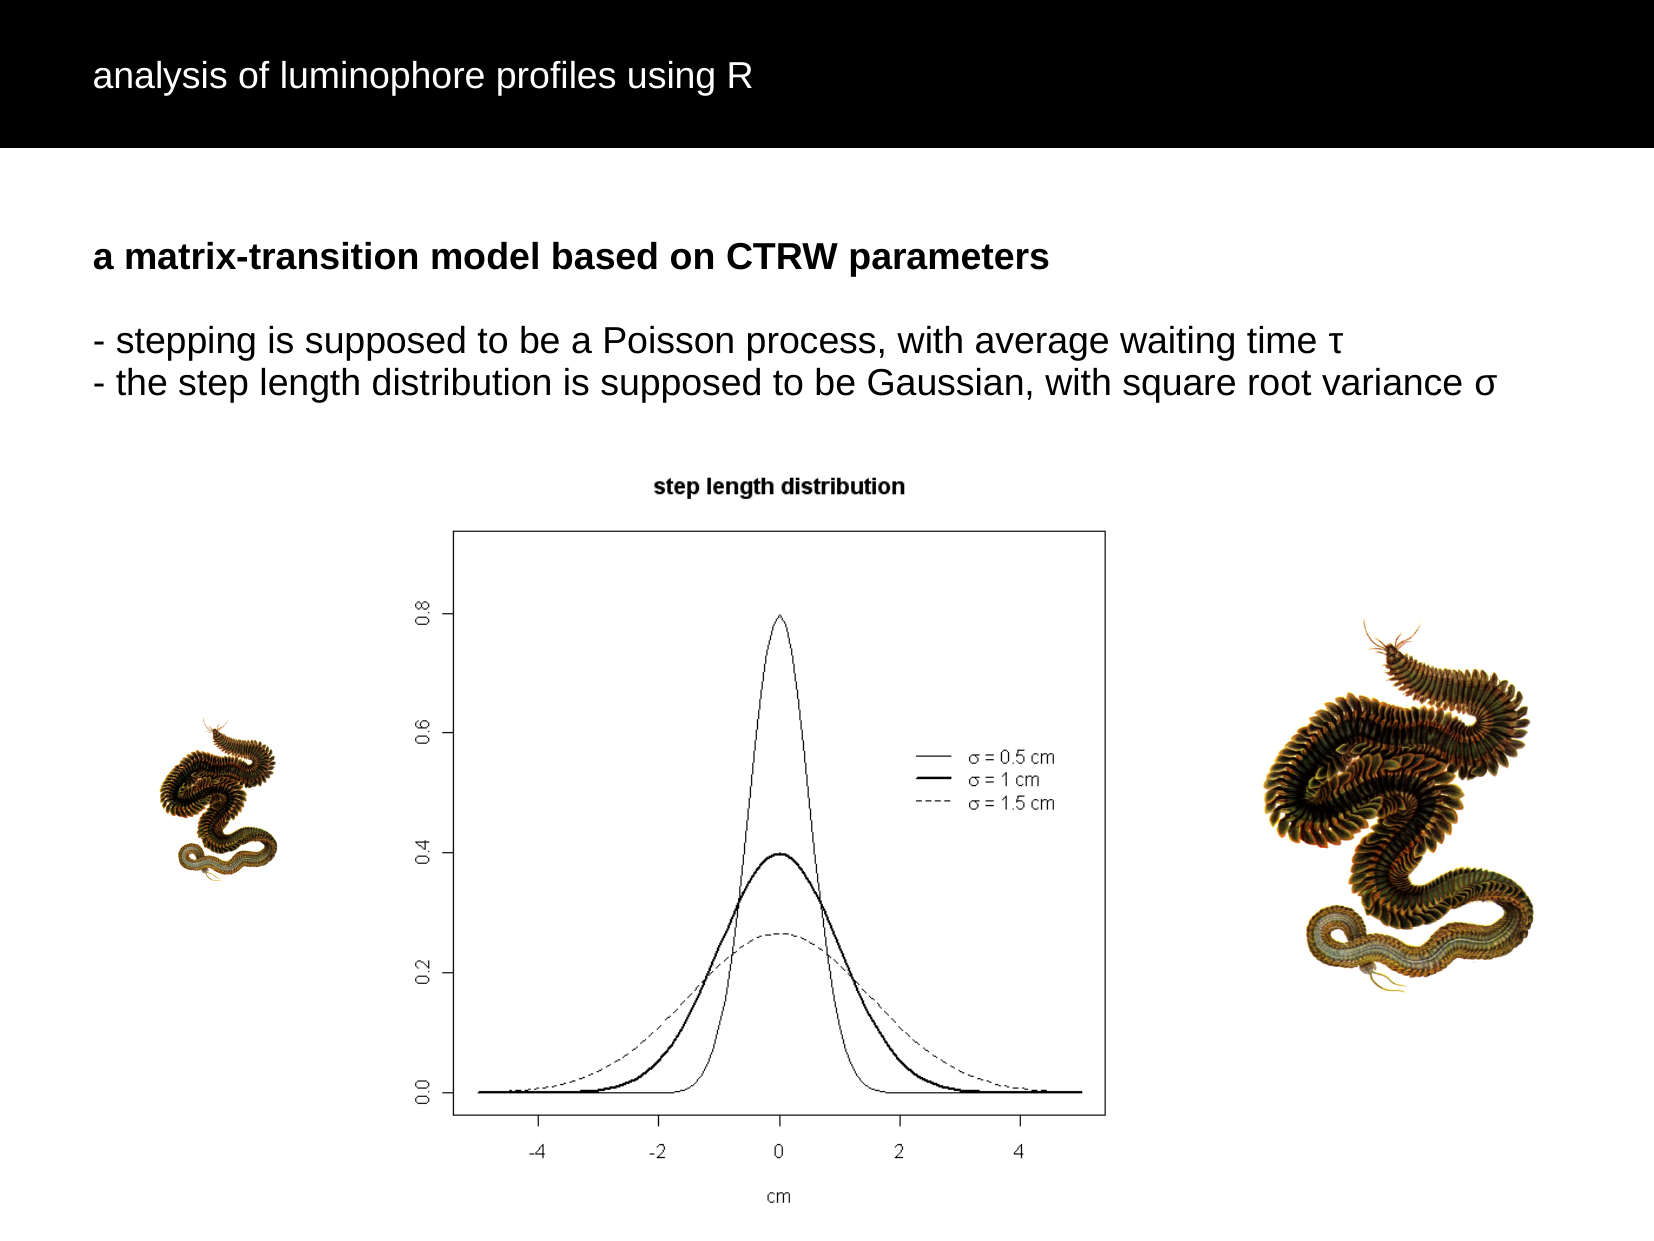

analysis of luminophore profiles using R
a matrix-transition model based on CTRW parameters
- stepping is supposed to be a Poisson process, with average waiting time τ
- the step length distribution is supposed to be Gaussian, with square root variance σ